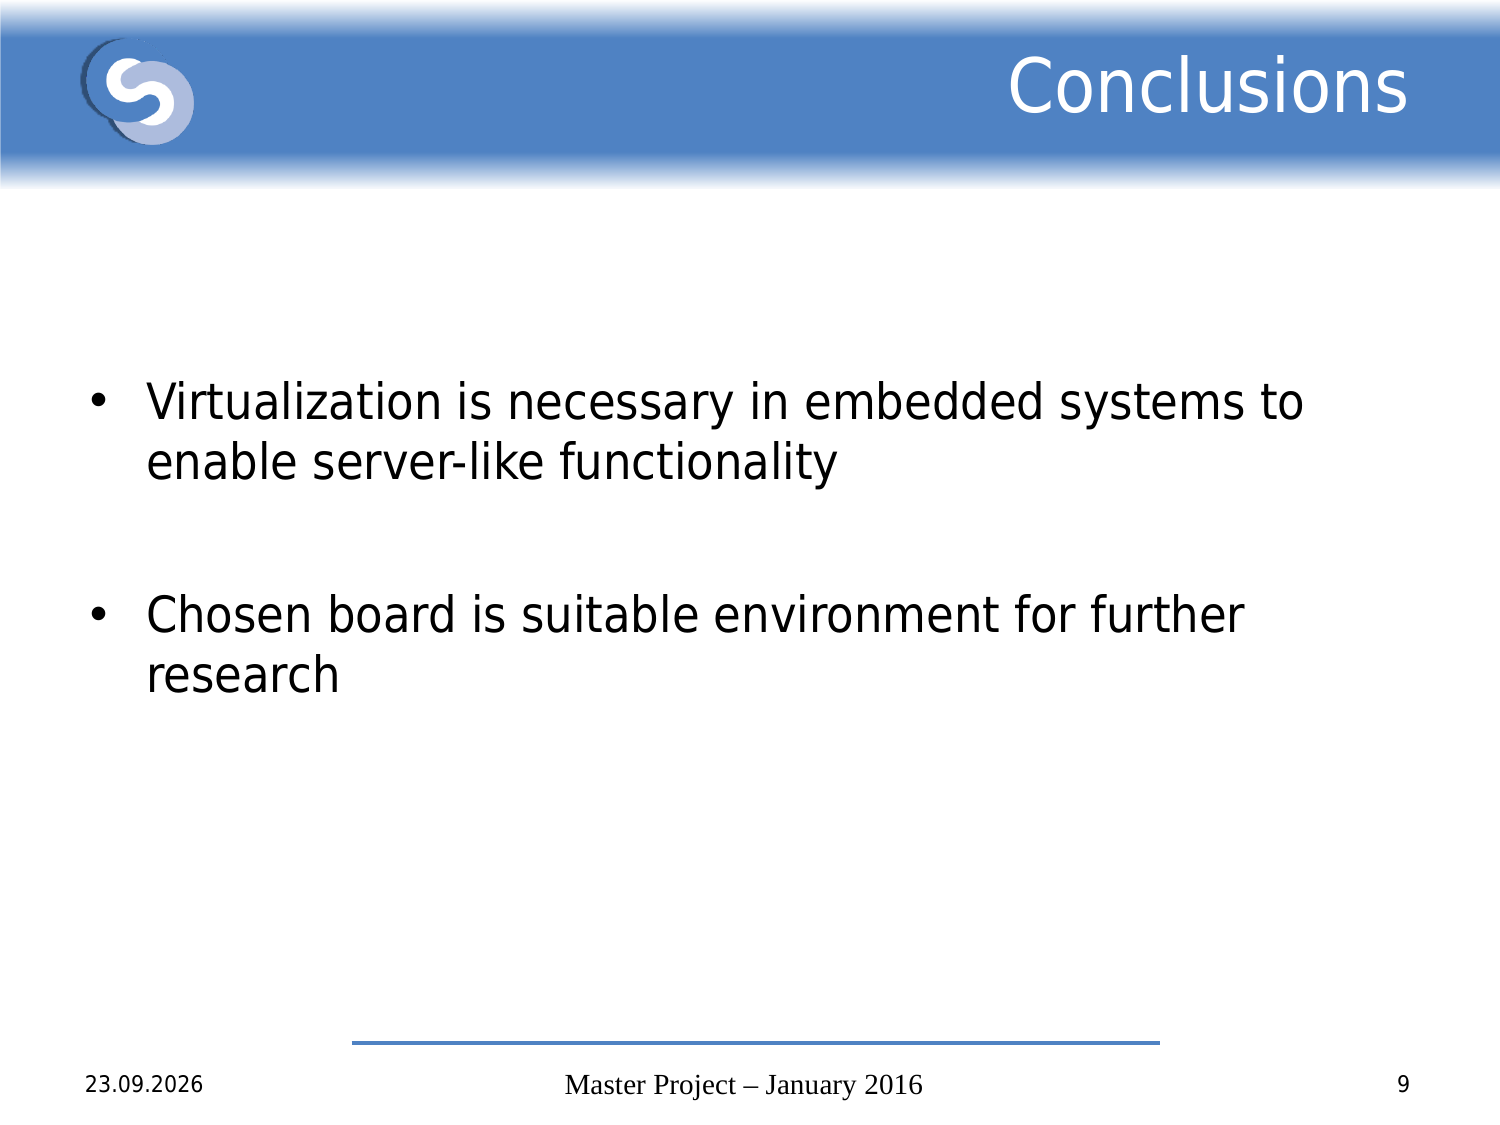

# Conclusions
Virtualization is necessary in embedded systems to enable server-like functionality
Chosen board is suitable environment for further research
Master Project – January 2016
9